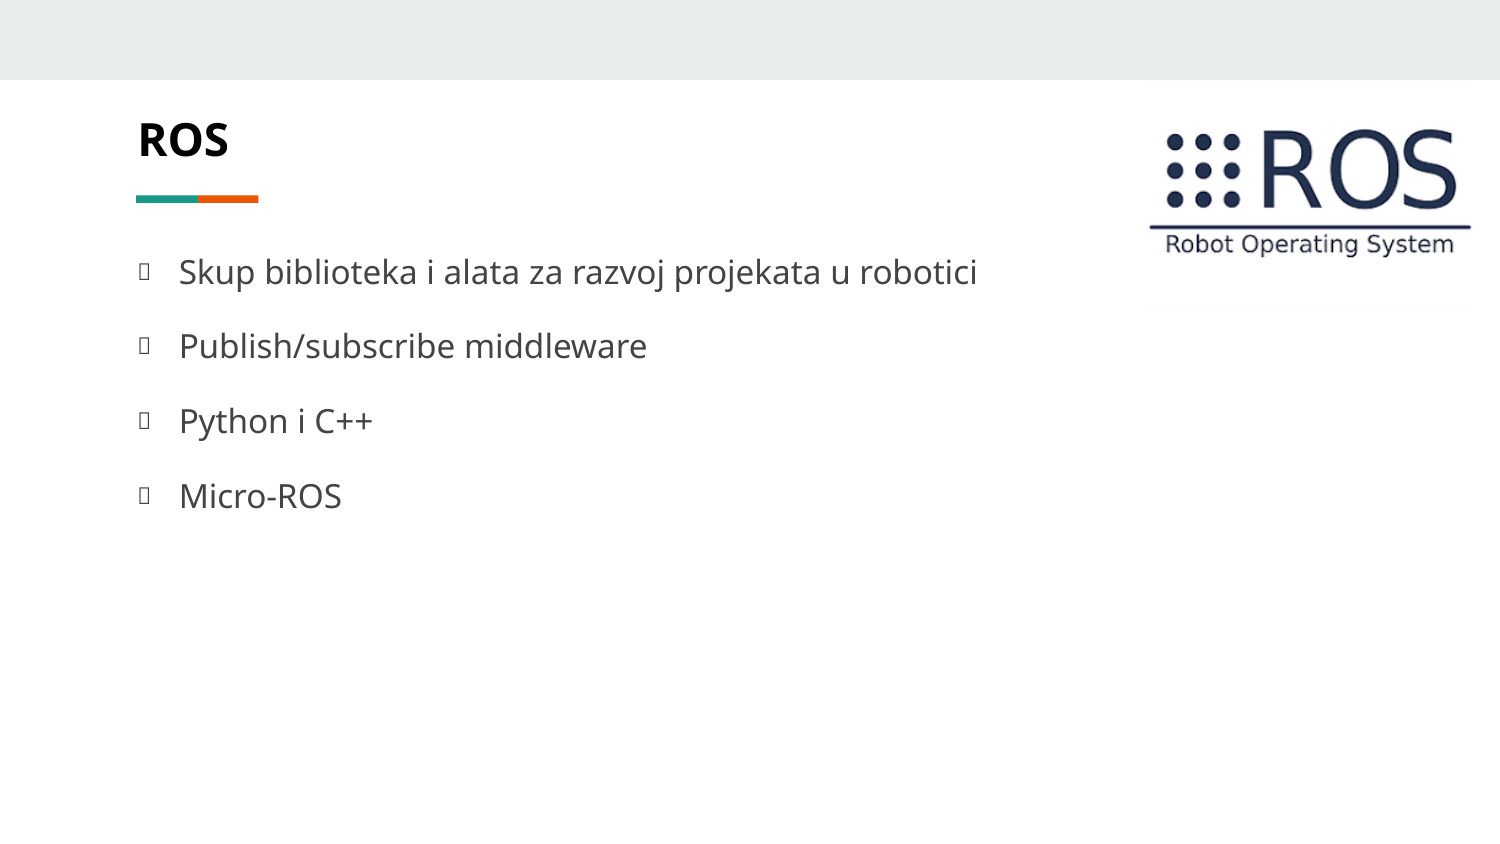

# ROS
Skup biblioteka i alata za razvoj projekata u robotici
Publish/subscribe middleware
Python i C++
Micro-ROS